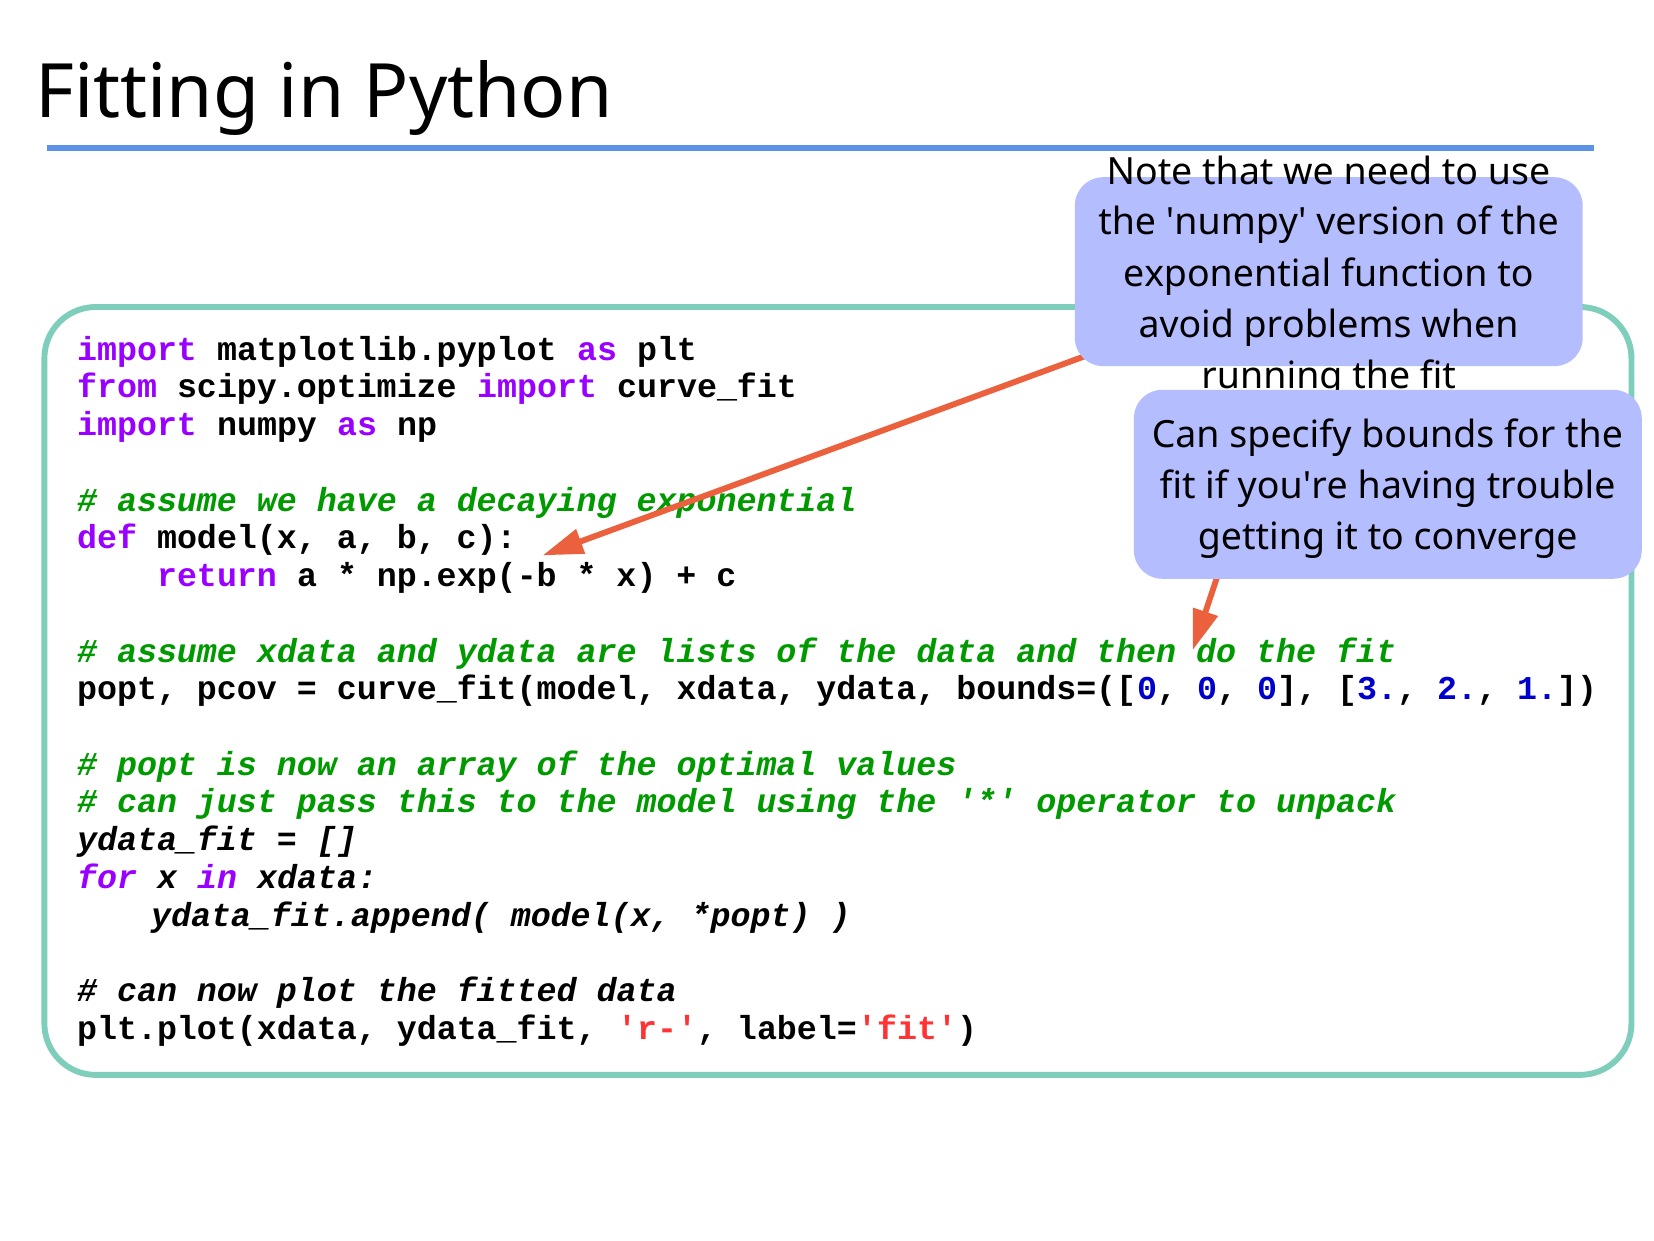

# Fitting in Python
Note that we need to use the 'numpy' version of the exponential function to avoid problems when running the fit
import matplotlib.pyplot as plt
from scipy.optimize import curve_fit
import numpy as np
# assume we have a decaying exponential
def model(x, a, b, c):
 return a * np.exp(-b * x) + c
# assume xdata and ydata are lists of the data and then do the fit
popt, pcov = curve_fit(model, xdata, ydata, bounds=([0, 0, 0], [3., 2., 1.])
# popt is now an array of the optimal values
# can just pass this to the model using the '*' operator to unpack
ydata_fit = []
for x in xdata:
	ydata_fit.append( model(x, *popt) )
# can now plot the fitted data
plt.plot(xdata, ydata_fit, 'r-', label='fit')
Can specify bounds for the fit if you're having trouble getting it to converge